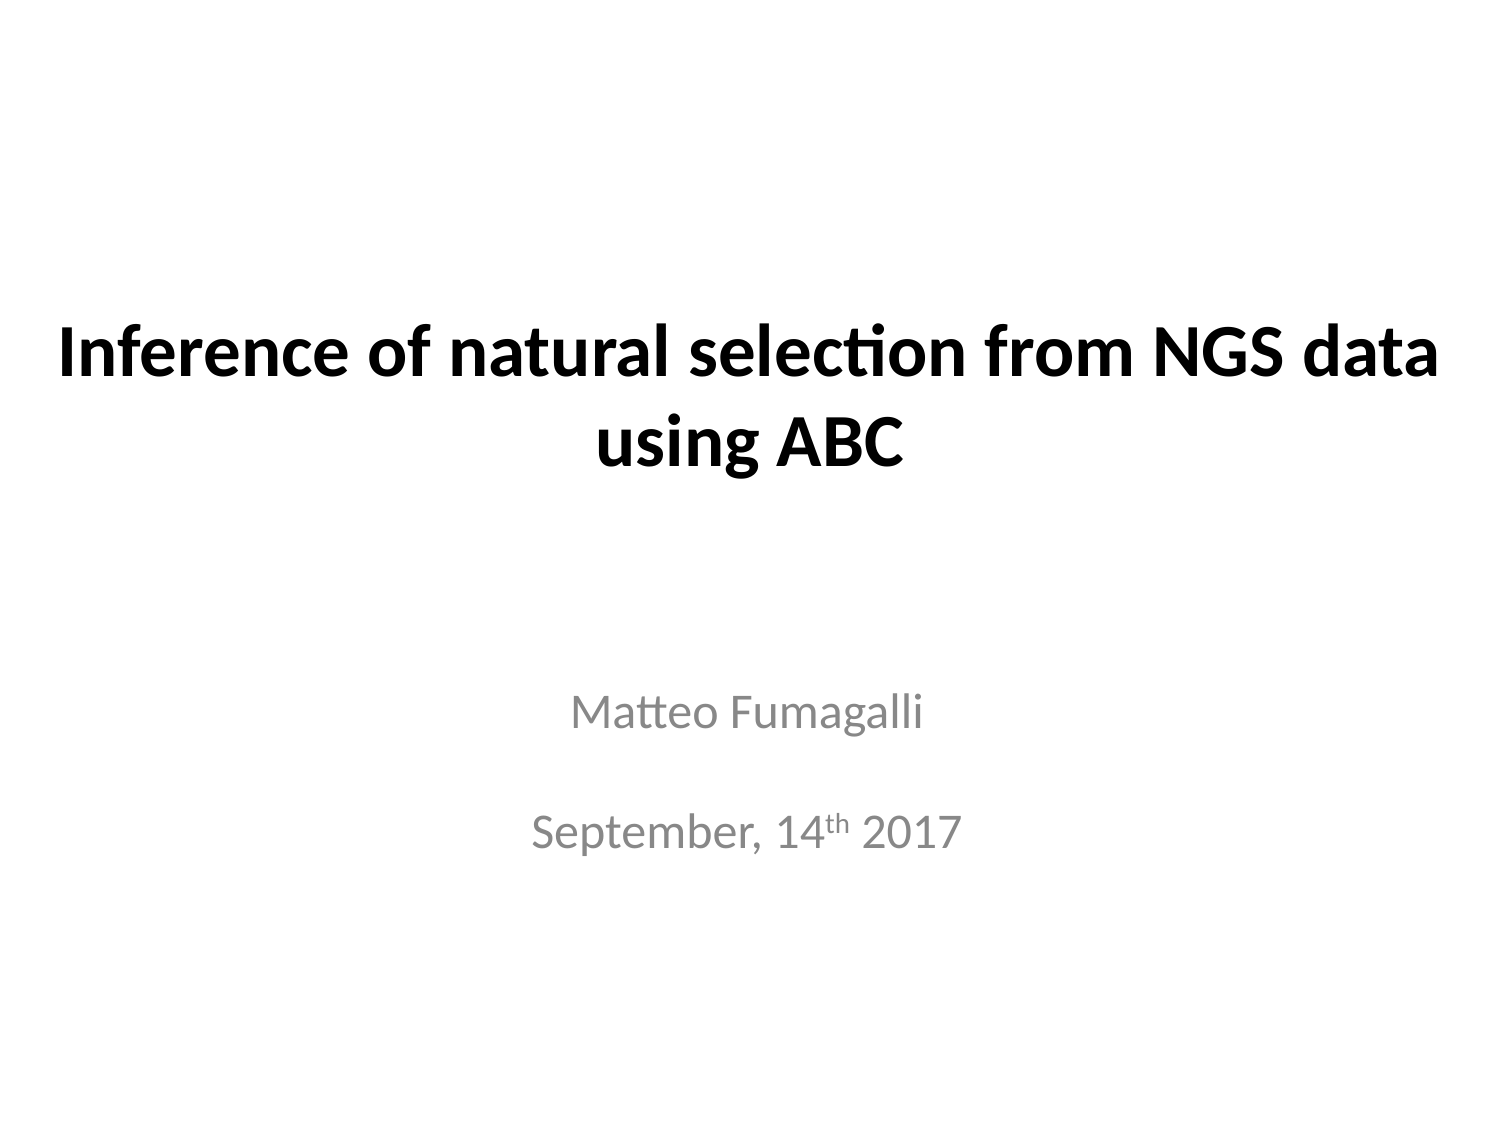

# Inference of natural selection from NGS data using ABC
Matteo Fumagalli
September, 14th 2017